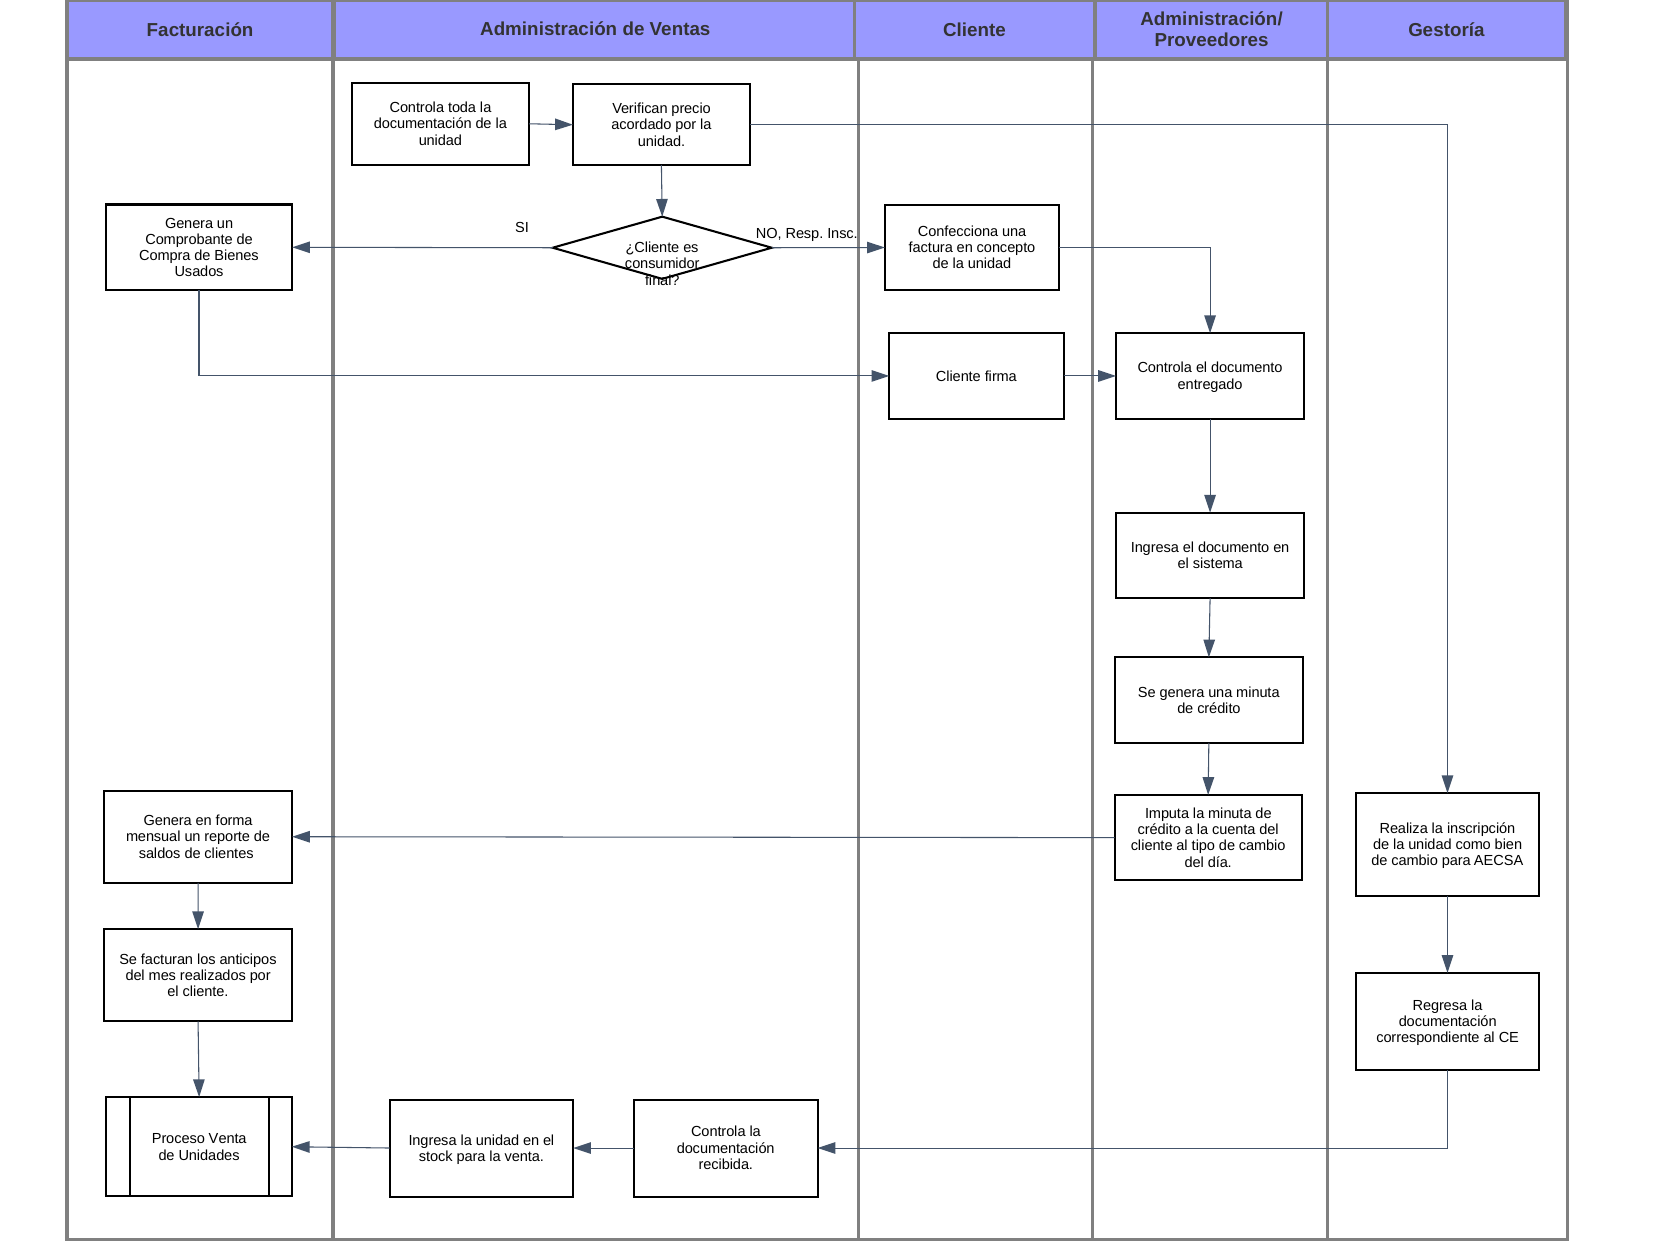

Facturación
Administración/ Proveedores
Gestoría
Administración de Ventas
Cliente
Controla toda la documentación de la unidad
Verifican precio acordado por la unidad.
Genera un Comprobante de Compra de Bienes Usados
Confecciona una factura en concepto de la unidad
SI
¿Cliente es consumidor final?
NO, Resp. Insc.
Cliente firma
Controla el documento entregado
Ingresa el documento en el sistema
Se genera una minuta de crédito
Genera en forma mensual un reporte de saldos de clientes
Realiza la inscripción de la unidad como bien de cambio para AECSA
Imputa la minuta de crédito a la cuenta del cliente al tipo de cambio del día.
Se facturan los anticipos del mes realizados por el cliente.
Regresa la documentación correspondiente al CE
Proceso Venta de Unidades
Ingresa la unidad en el stock para la venta.
Controla la documentación recibida.